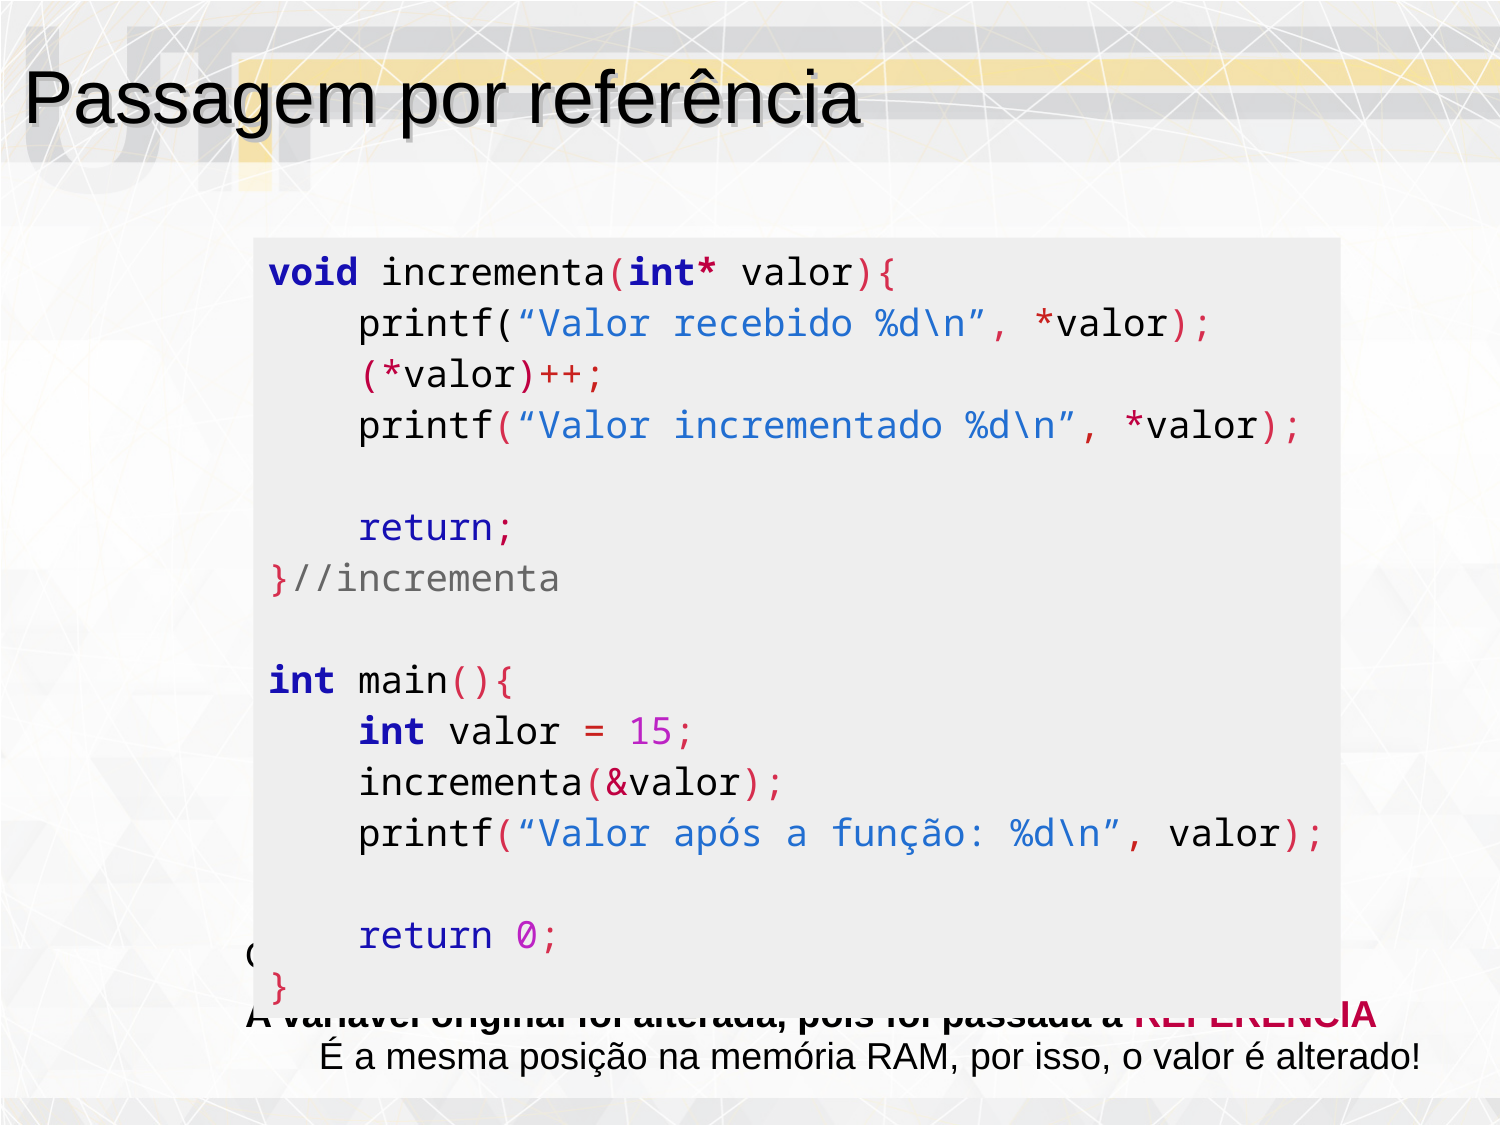

# Passagem por referência
void incrementa(int* valor){
 printf(“Valor recebido %d\n”, *valor);
 (*valor)++;
 printf(“Valor incrementado %d\n”, *valor);
 return;
}//incrementa
int main(){
 int valor = 15;
 incrementa(&valor);
 printf(“Valor após a função: %d\n”, valor);
 return 0;
}
Qual o valor exibido na função main?
A variável original foi alterada, pois foi passada a REFERÊNCIA
	É a mesma posição na memória RAM, por isso, o valor é alterado!